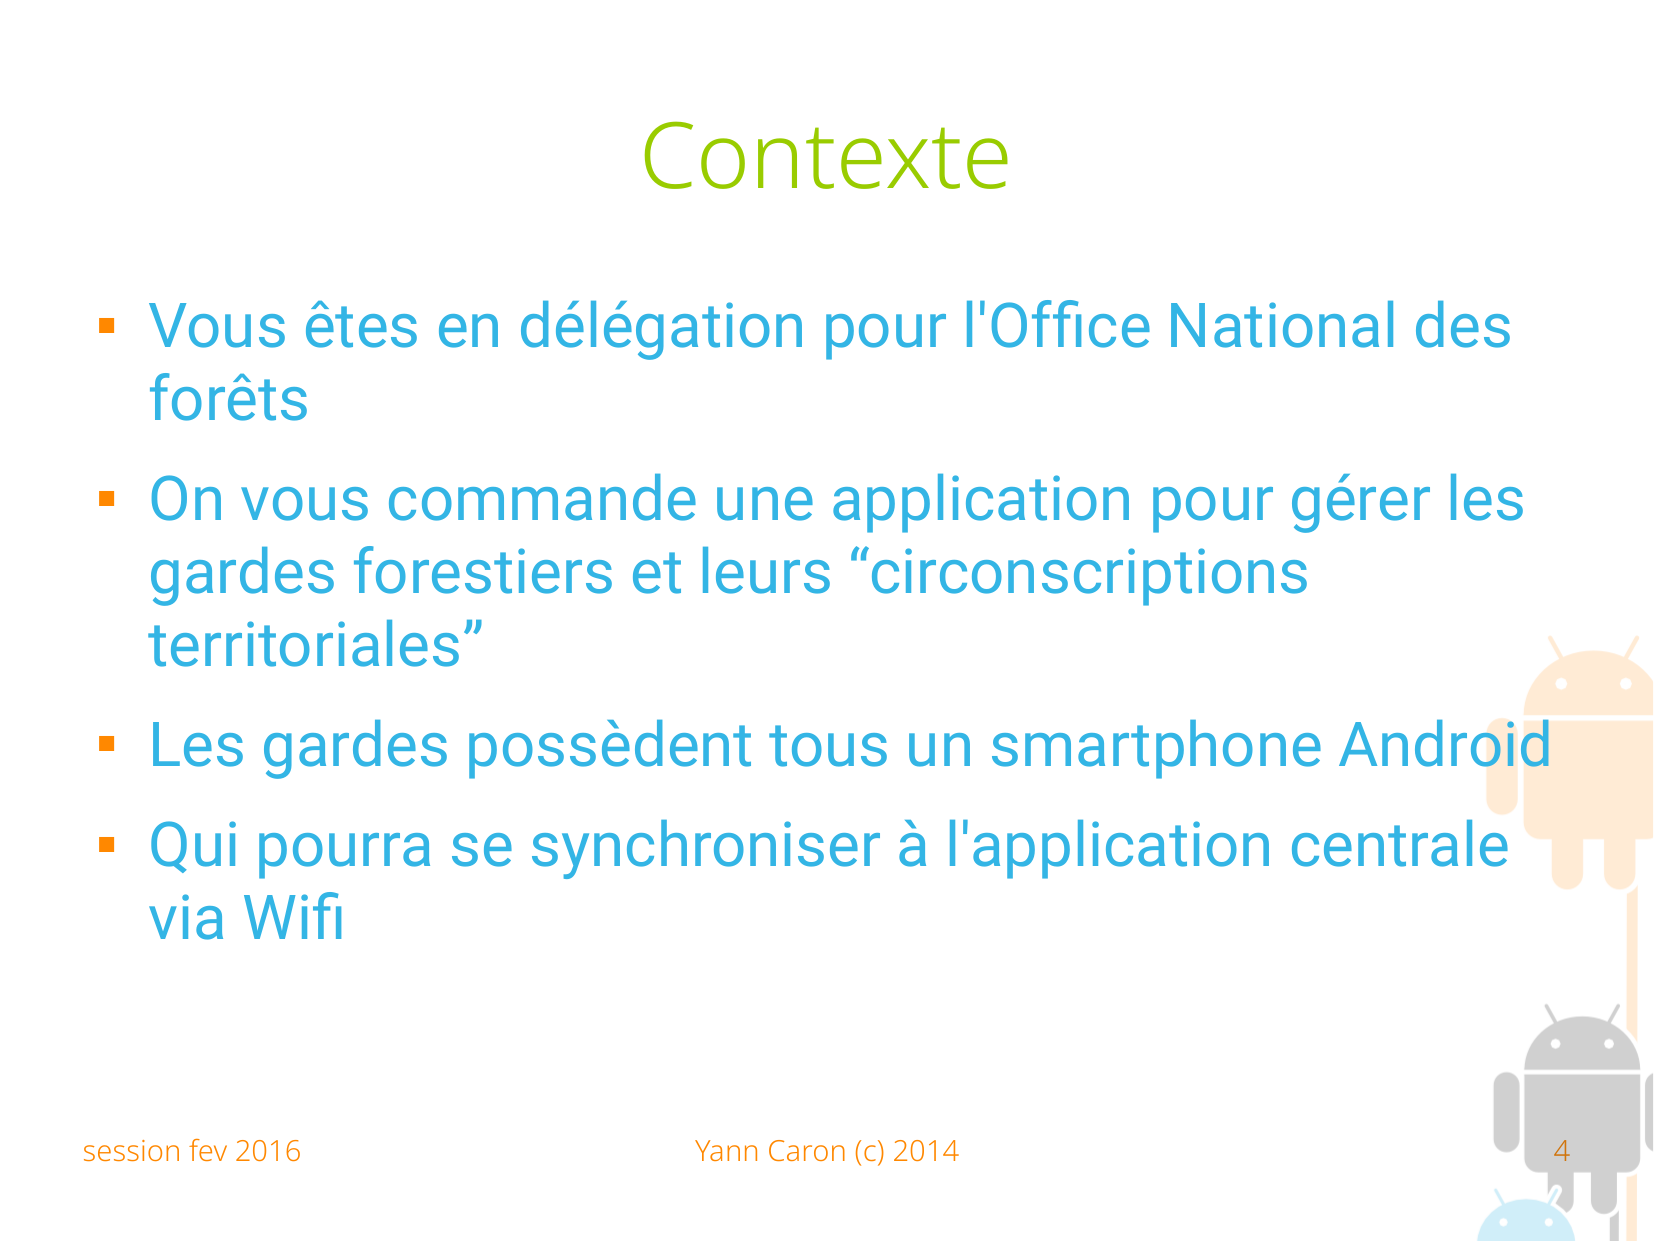

# Contexte
Vous êtes en délégation pour l'Office National des forêts
On vous commande une application pour gérer les gardes forestiers et leurs “circonscriptions territoriales”
Les gardes possèdent tous un smartphone Android
Qui pourra se synchroniser à l'application centrale via Wifi
session fev 2016
Yann Caron (c) 2014
4